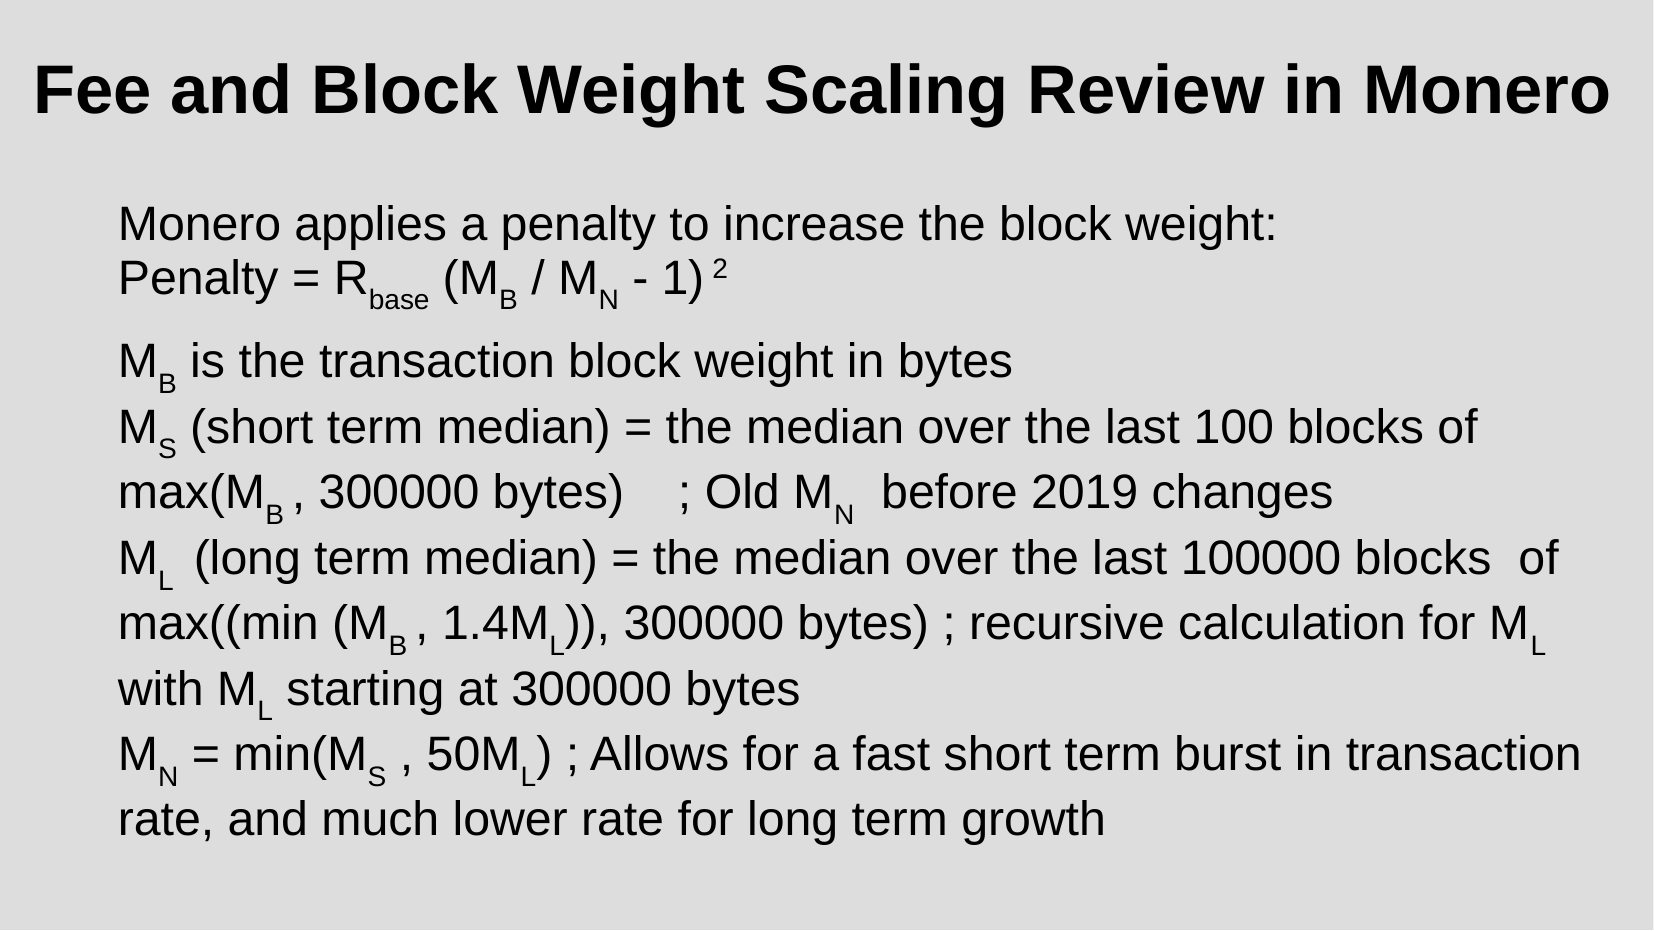

Fee and Block Weight Scaling Review in Monero
# Monero applies a penalty to increase the block weight: Penalty = Rbase (MB / MN - 1) 2
MB is the transaction block weight in bytes
MS (short term median) = the median over the last 100 blocks of max(MB , 300000 bytes) ; Old MN before 2019 changes
ML (long term median) = the median over the last 100000 blocks of max((min (MB , 1.4ML)), 300000 bytes) ; recursive calculation for ML with ML starting at 300000 bytes
MN = min(MS , 50ML) ; Allows for a fast short term burst in transaction rate, and much lower rate for long term growth